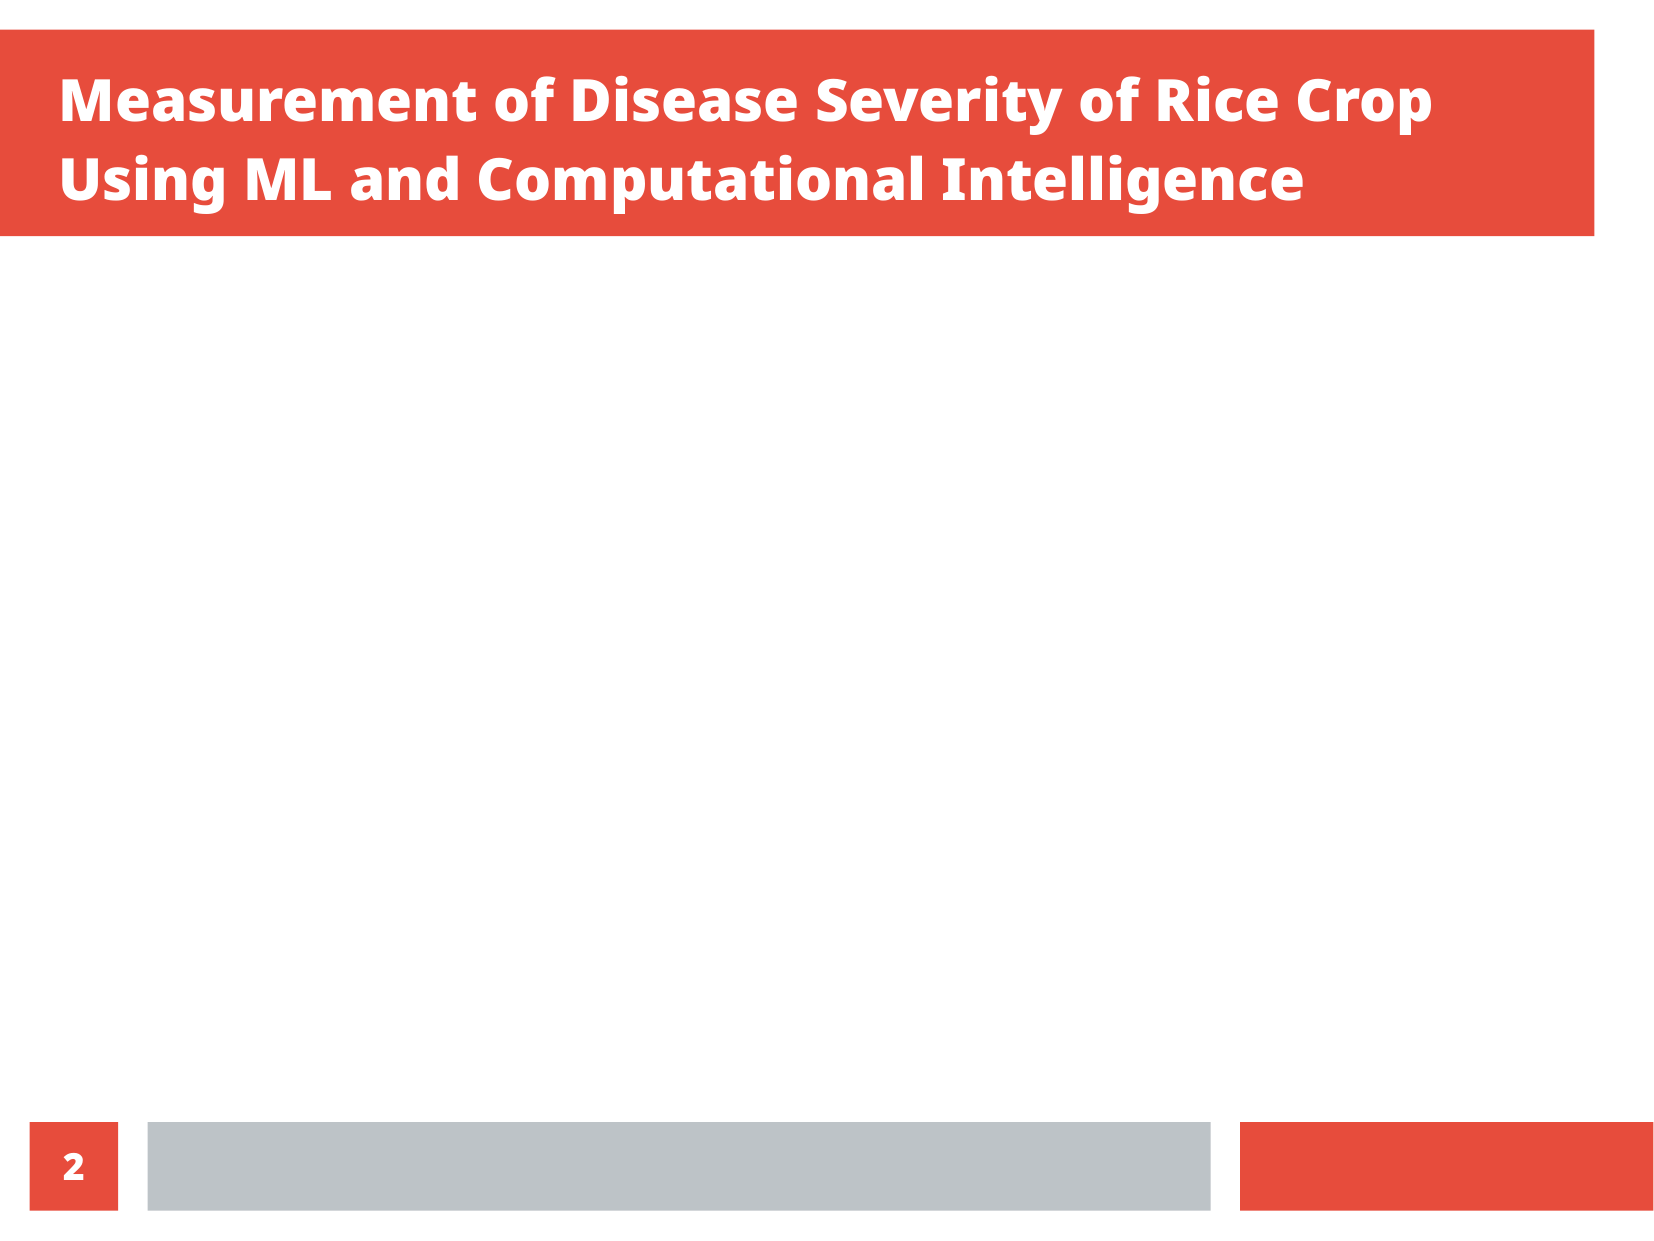

# Measurement of Disease Severity of Rice Crop Using ML and Computational Intelligence
2